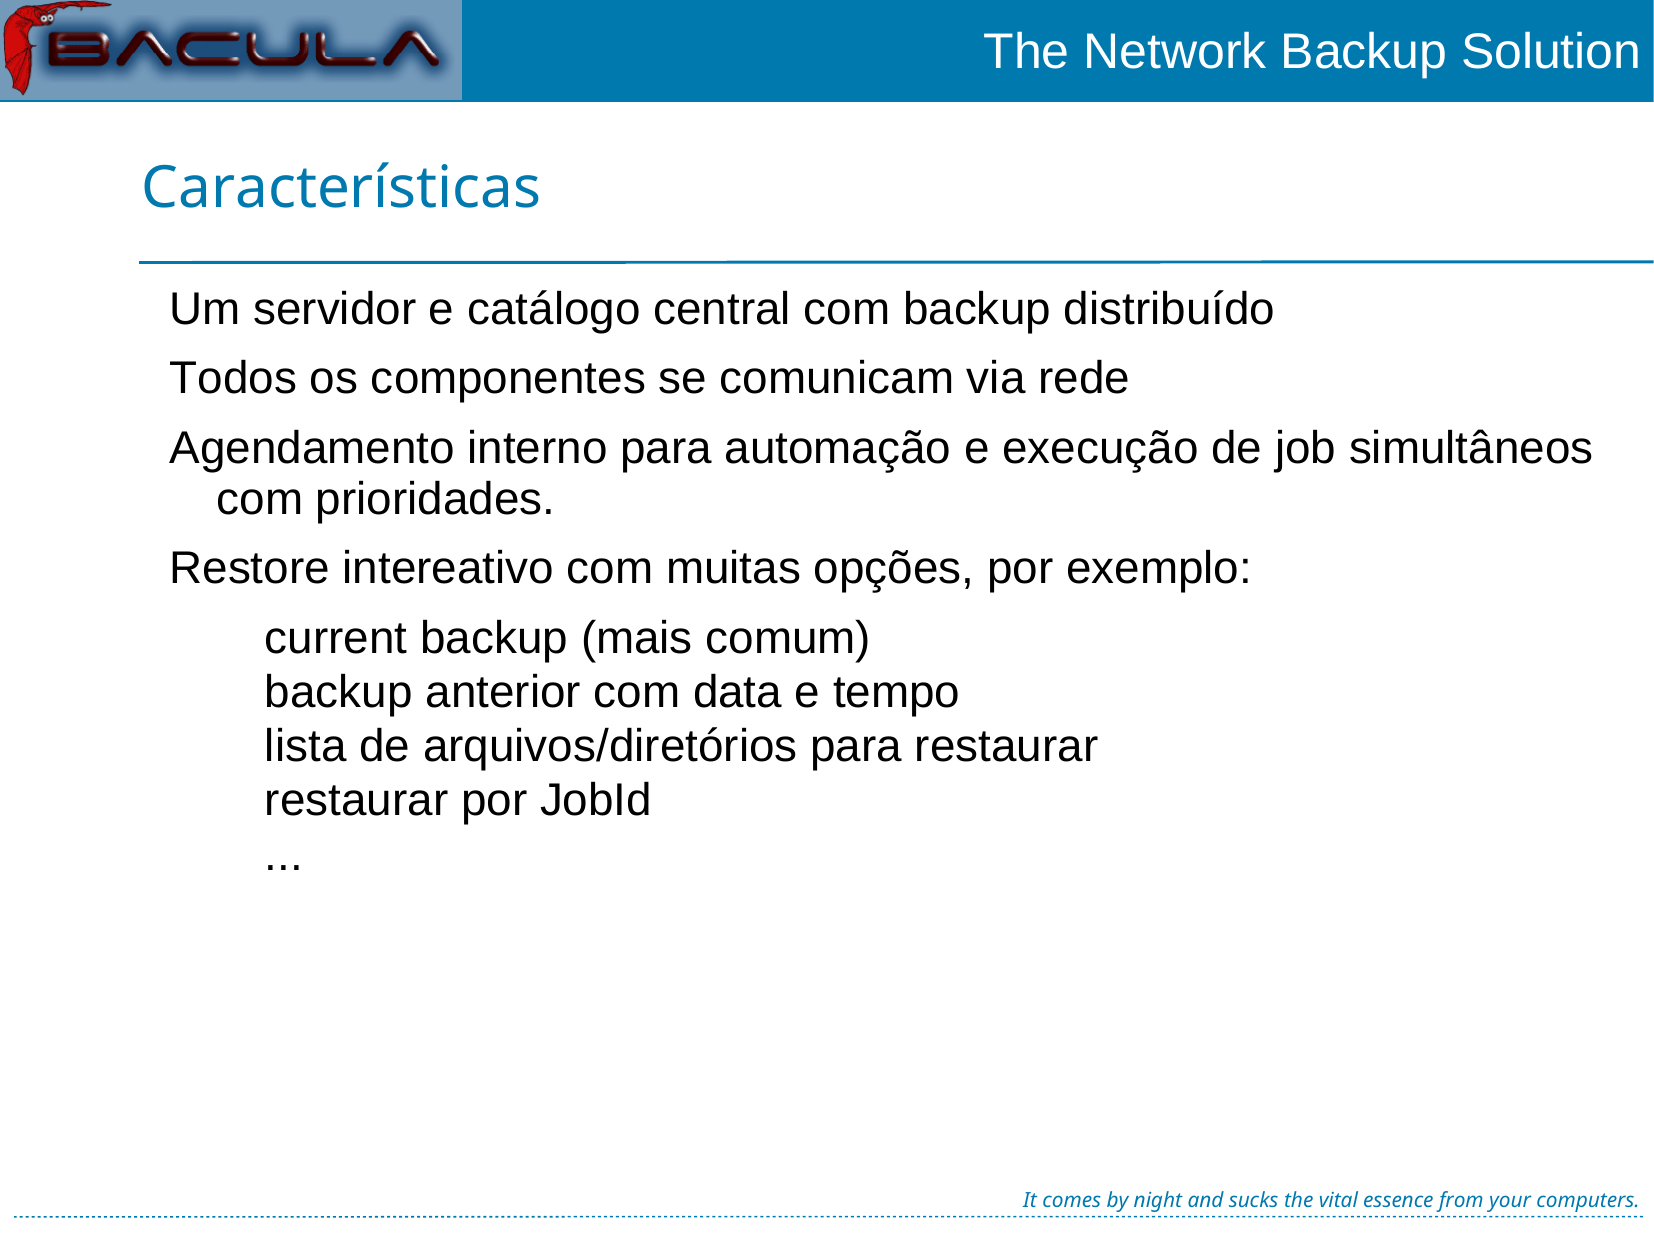

# Características
Um servidor e catálogo central com backup distribuído
Todos os componentes se comunicam via rede
Agendamento interno para automação e execução de job simultâneos com prioridades.
Restore intereativo com muitas opções, por exemplo:
 current backup (mais comum)
 backup anterior com data e tempo
 lista de arquivos/diretórios para restaurar
 restaurar por JobId
 ...